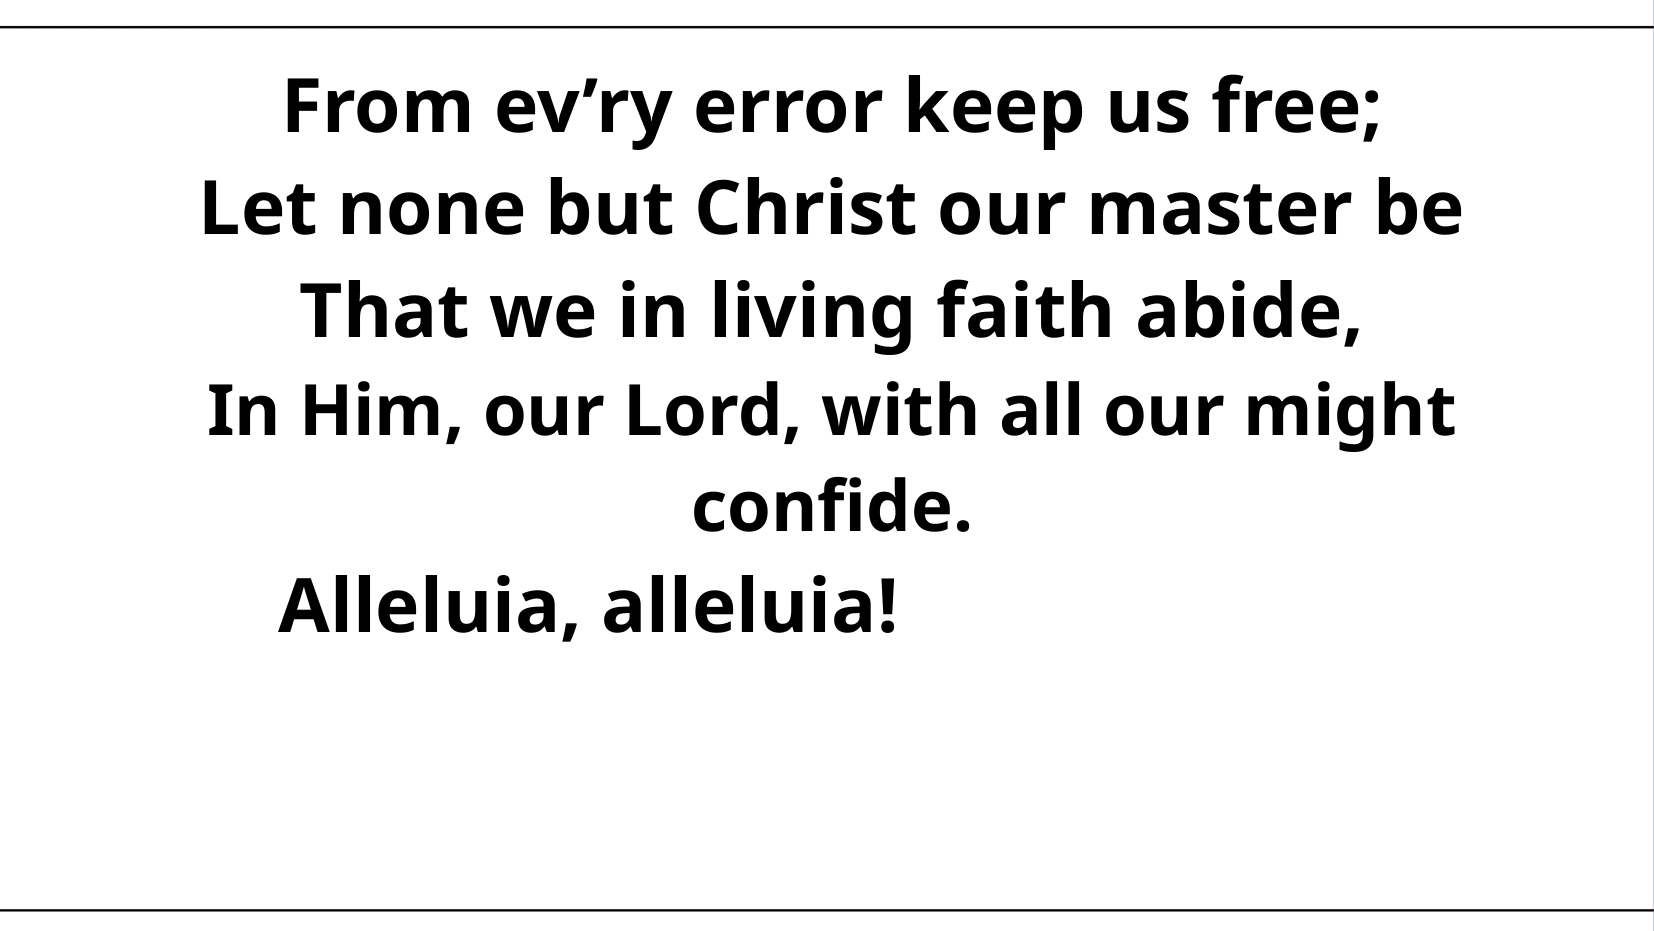

From ev’ry error keep us free;
Let none but Christ our master be
That we in living faith abide,
In Him, our Lord, with all our might confide.
Alleluia, alleluia!